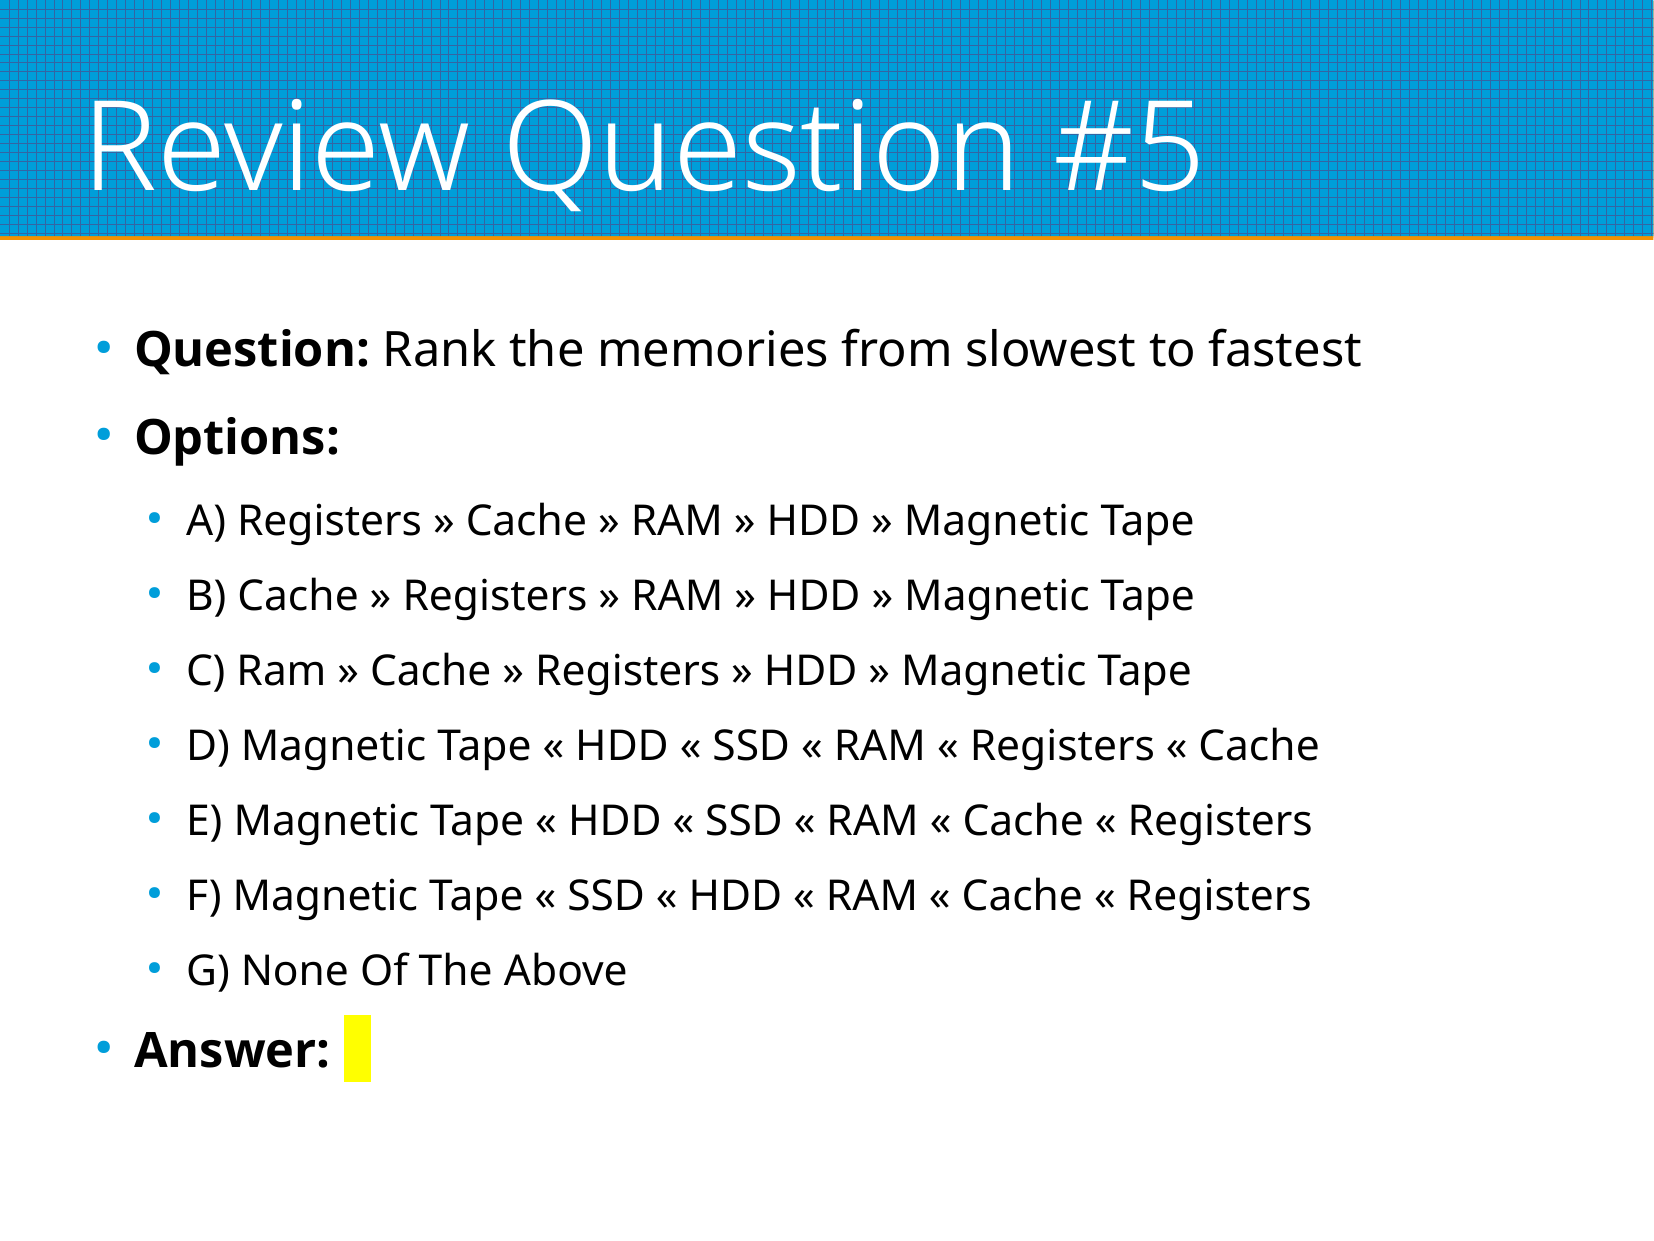

# Review Question #5
Question: Rank the memories from slowest to fastest
Options:
A) Registers » Cache » RAM » HDD » Magnetic Tape
B) Cache » Registers » RAM » HDD » Magnetic Tape
C) Ram » Cache » Registers » HDD » Magnetic Tape
D) Magnetic Tape « HDD « SSD « RAM « Registers « Cache
E) Magnetic Tape « HDD « SSD « RAM « Cache « Registers
F) Magnetic Tape « SSD « HDD « RAM « Cache « Registers
G) None Of The Above
Answer: E